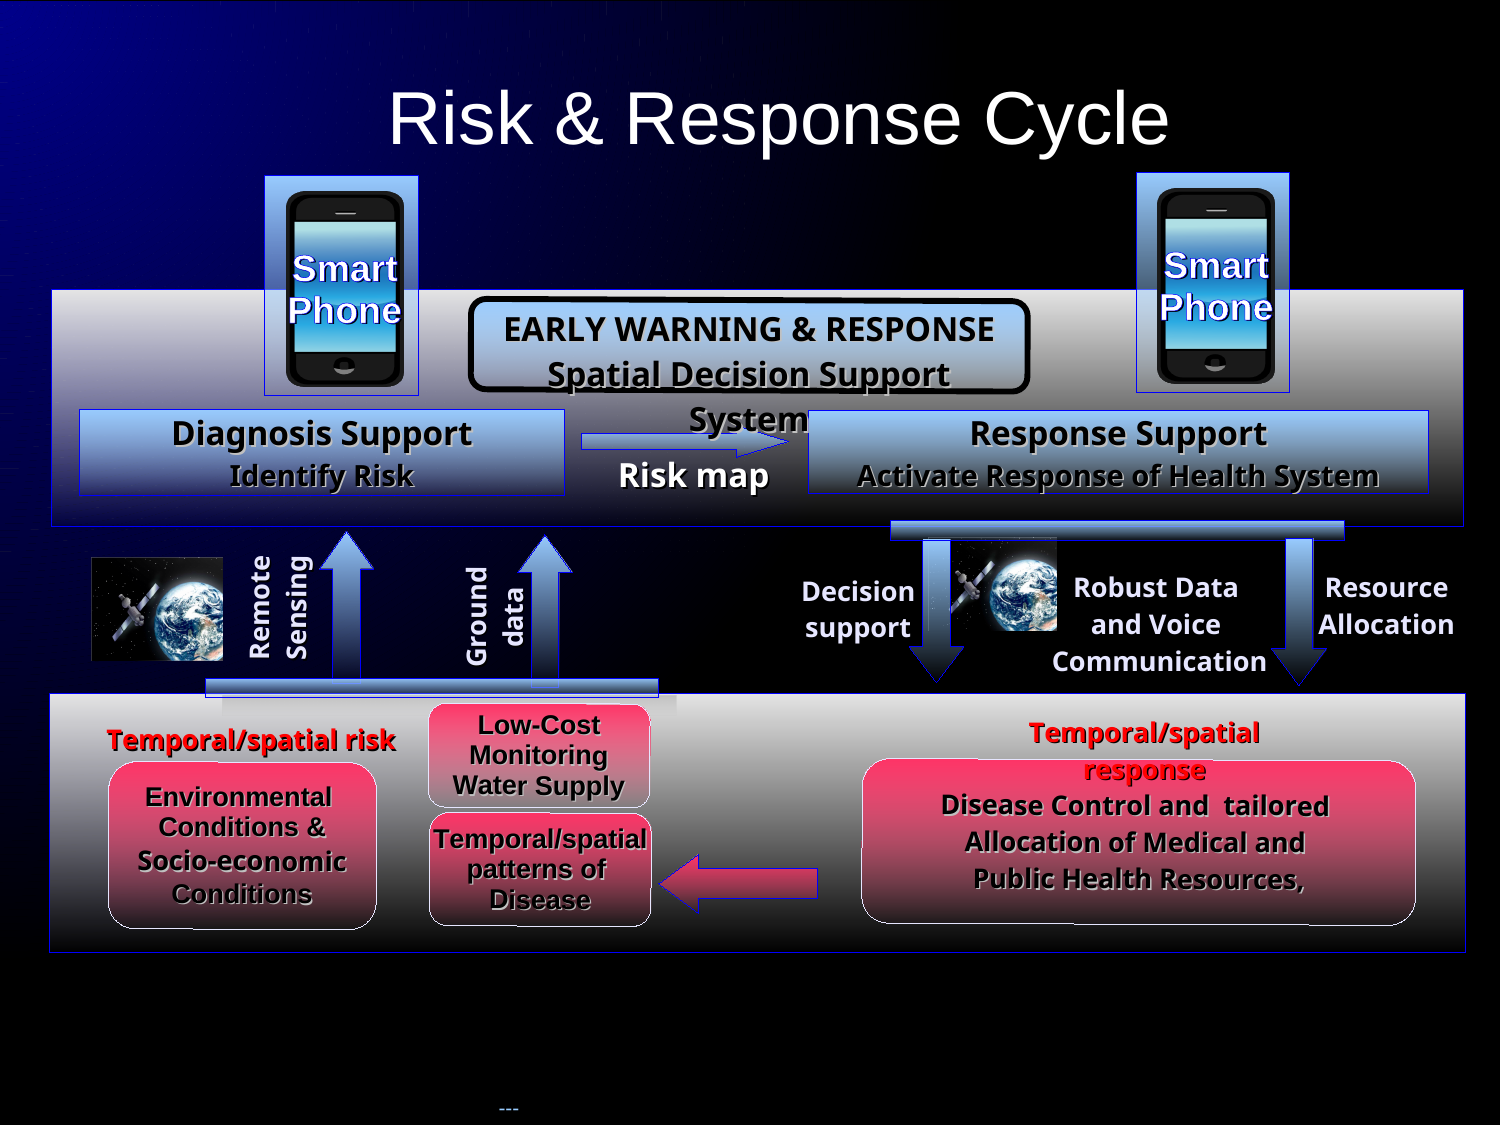

# Risk & Response Cycle
Smart
Phone
Smart
Phone
EARLY WARNING & RESPONSE
Spatial Decision Support System
Diagnosis Support
Identify Risk
Response Support
Activate Response of Health System
Risk map
Resource
Allocation
Robust Data
and Voice
Communication
Remote
Sensing
Decision
support
Ground
data
Low-Cost
Monitoring
Water Supply
Temporal/spatial response
Temporal/spatial risk
Disease Control and tailored
Allocation of Medical and
Public Health Resources,
Environmental
Conditions &
Socio-economic
Conditions
Temporal/spatial
patterns of
Disease